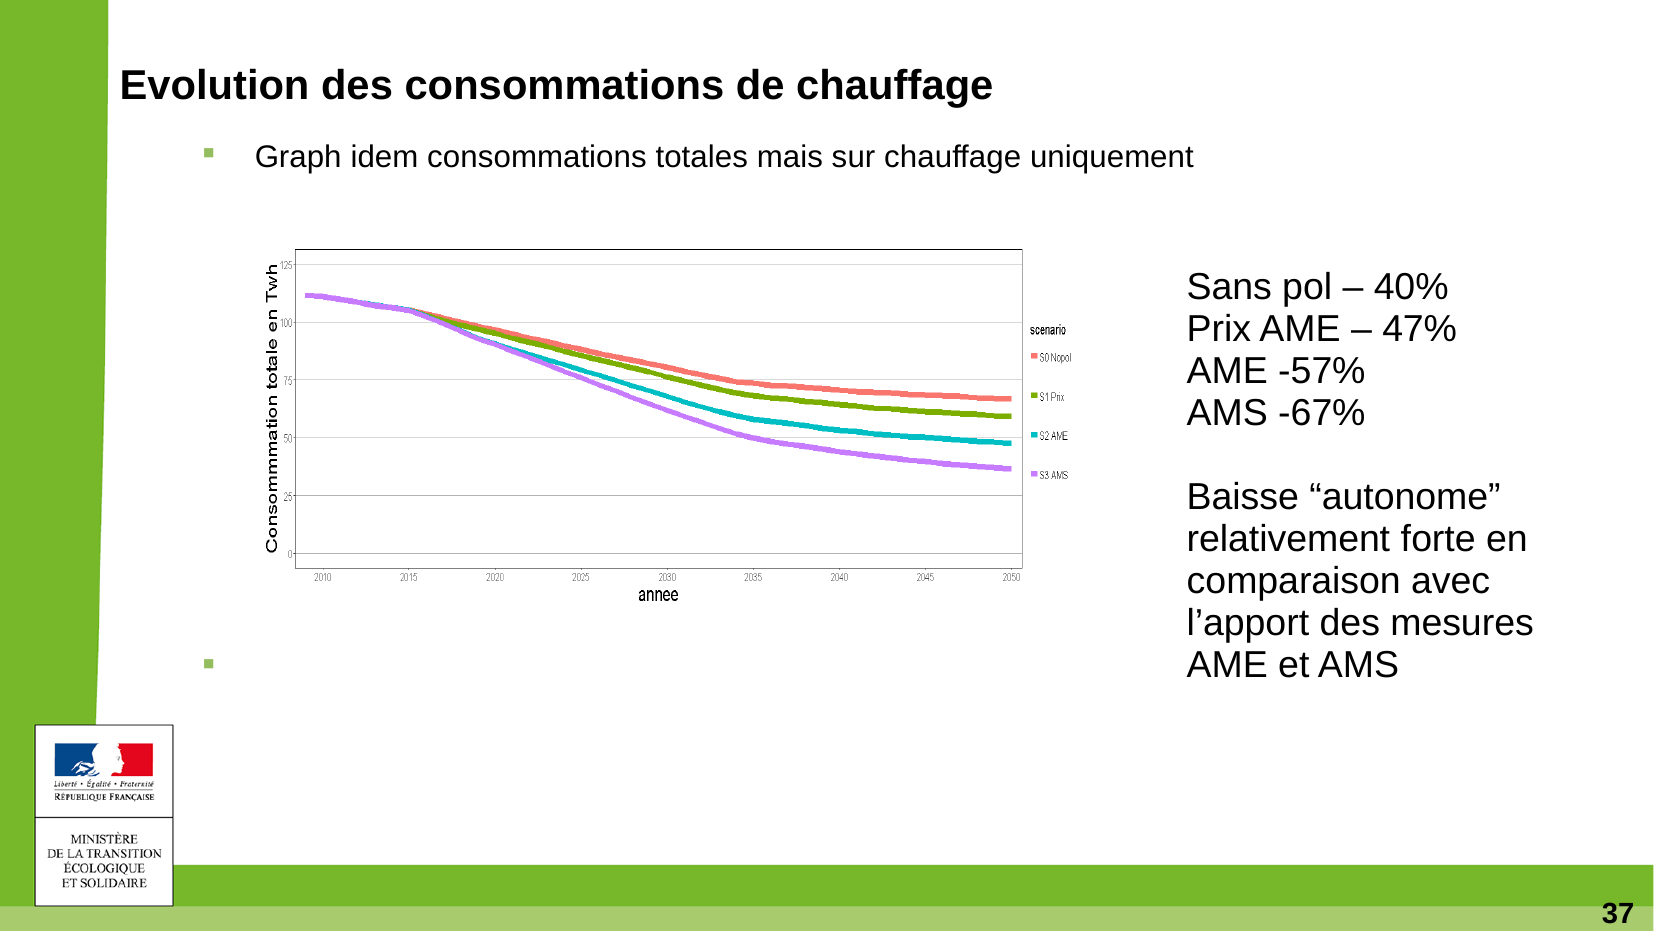

# Evolution des consommations de chauffage
Graph idem consommations totales mais sur chauffage uniquement
Sans pol – 40%
Prix AME – 47%
AME -57%
AMS -67%
Baisse “autonome” relativement forte en comparaison avec l’apport des mesures AME et AMS